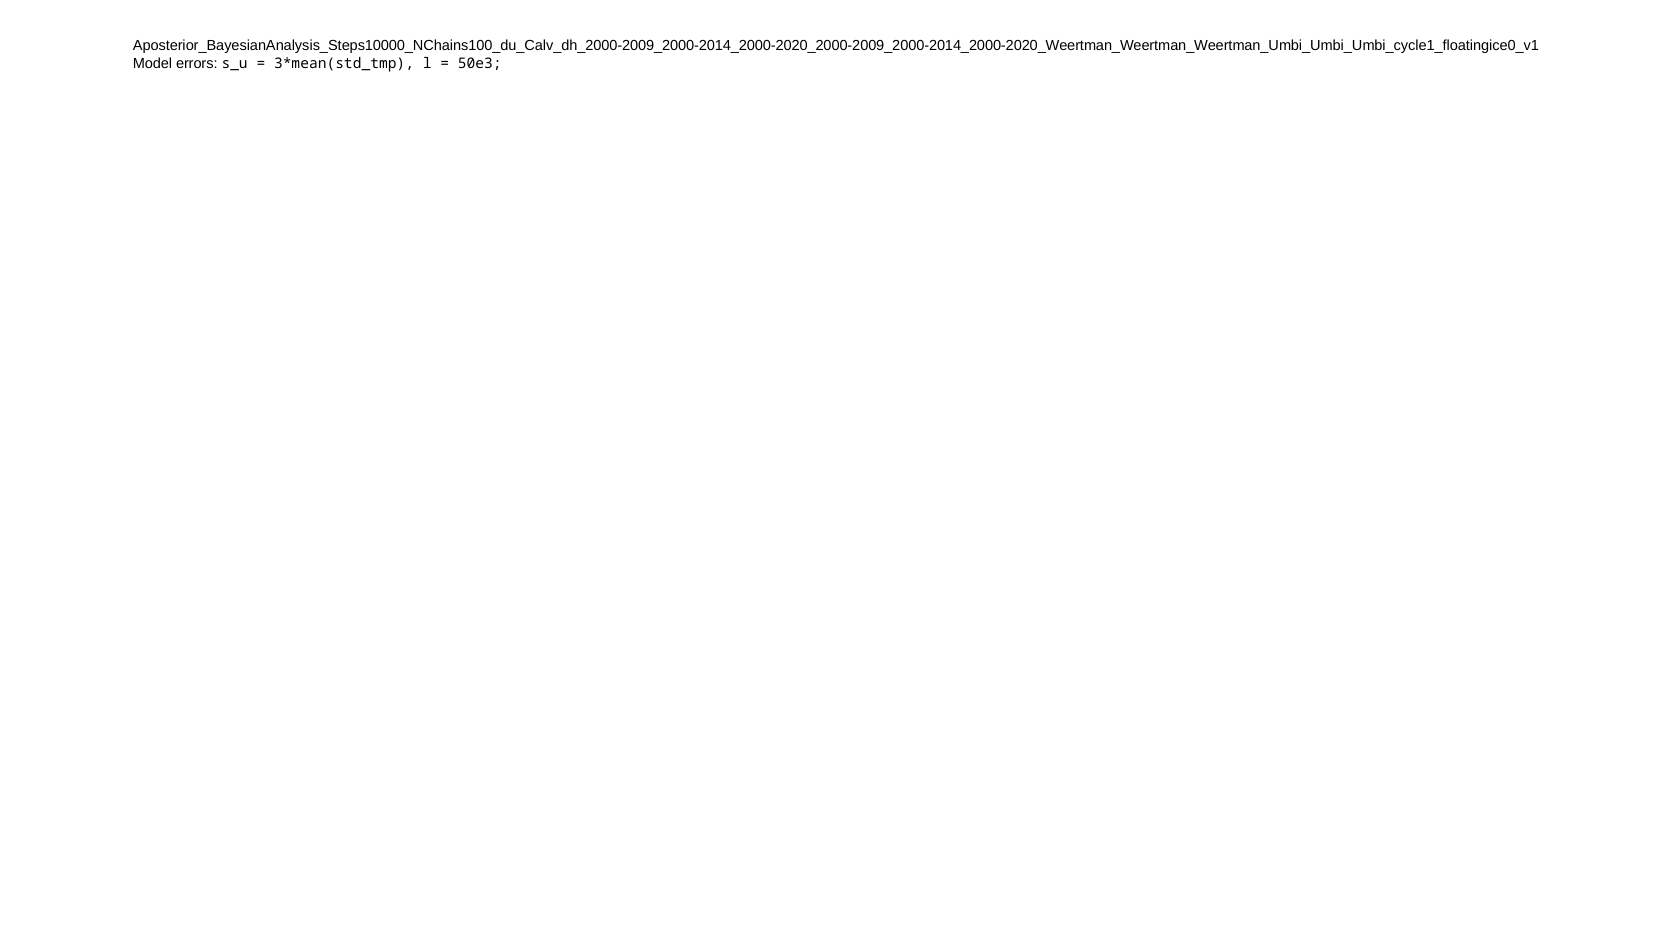

Aposterior_BayesianAnalysis_Steps10000_NChains100_du_Calv_dh_2000-2009_2000-2014_2000-2020_2000-2009_2000-2014_2000-2020_Weertman_Weertman_Weertman_Umbi_Umbi_Umbi_cycle1_floatingice0_v1
Model errors: s_u = 3*mean(std_tmp), l = 50e3;